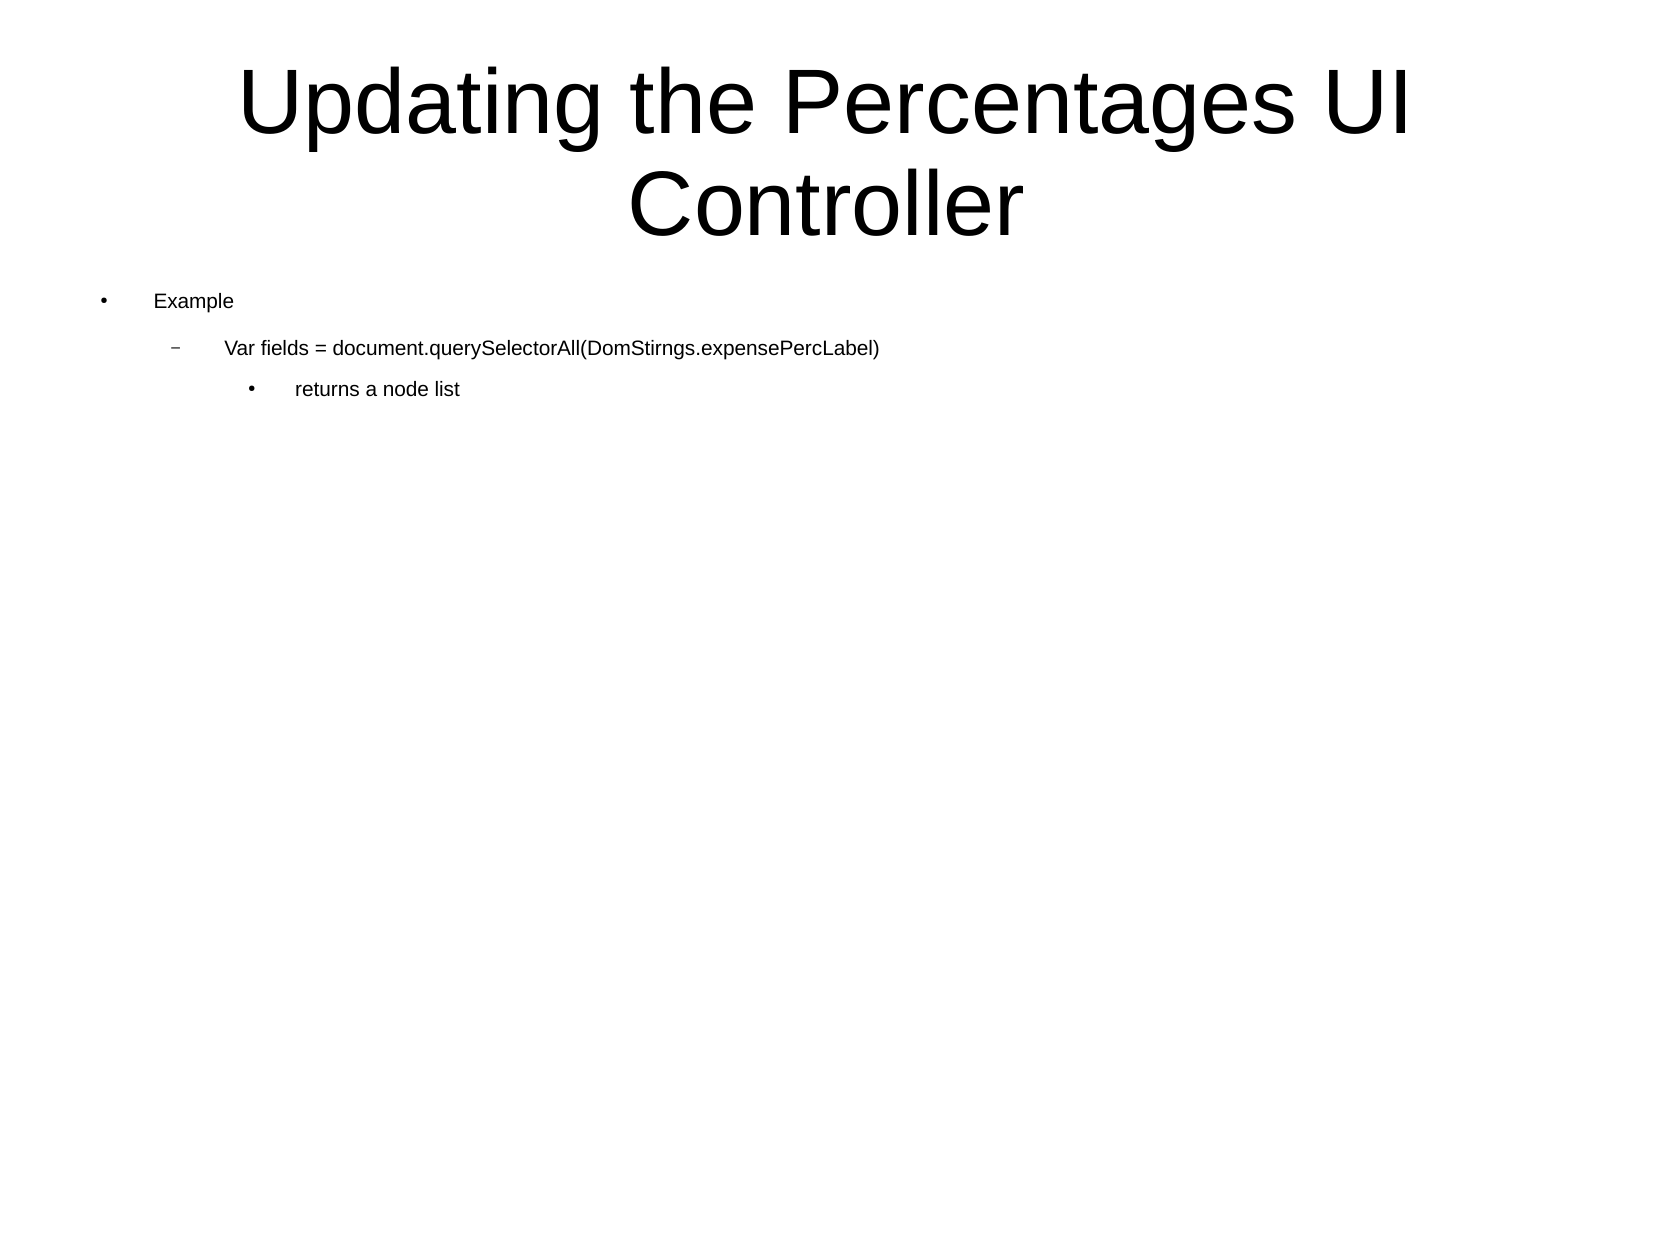

# Updating the Percentages UI Controller
Example
Var fields = document.querySelectorAll(DomStirngs.expensePercLabel)
returns a node list